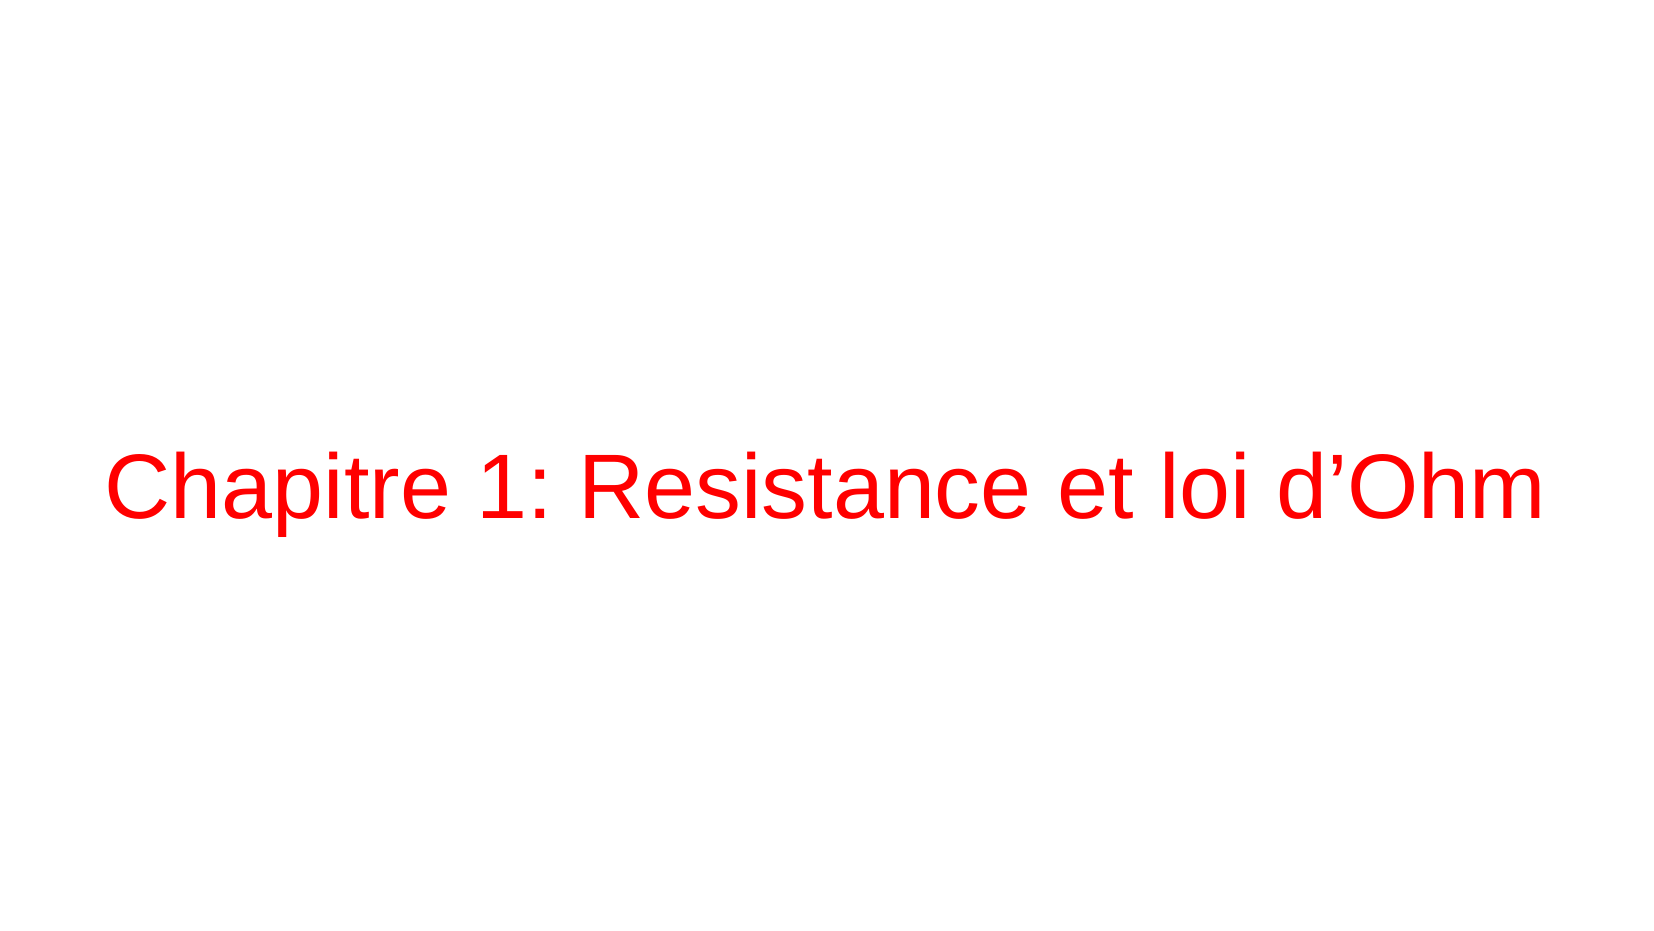

#
Chapitre 1: Resistance et loi d’Ohm